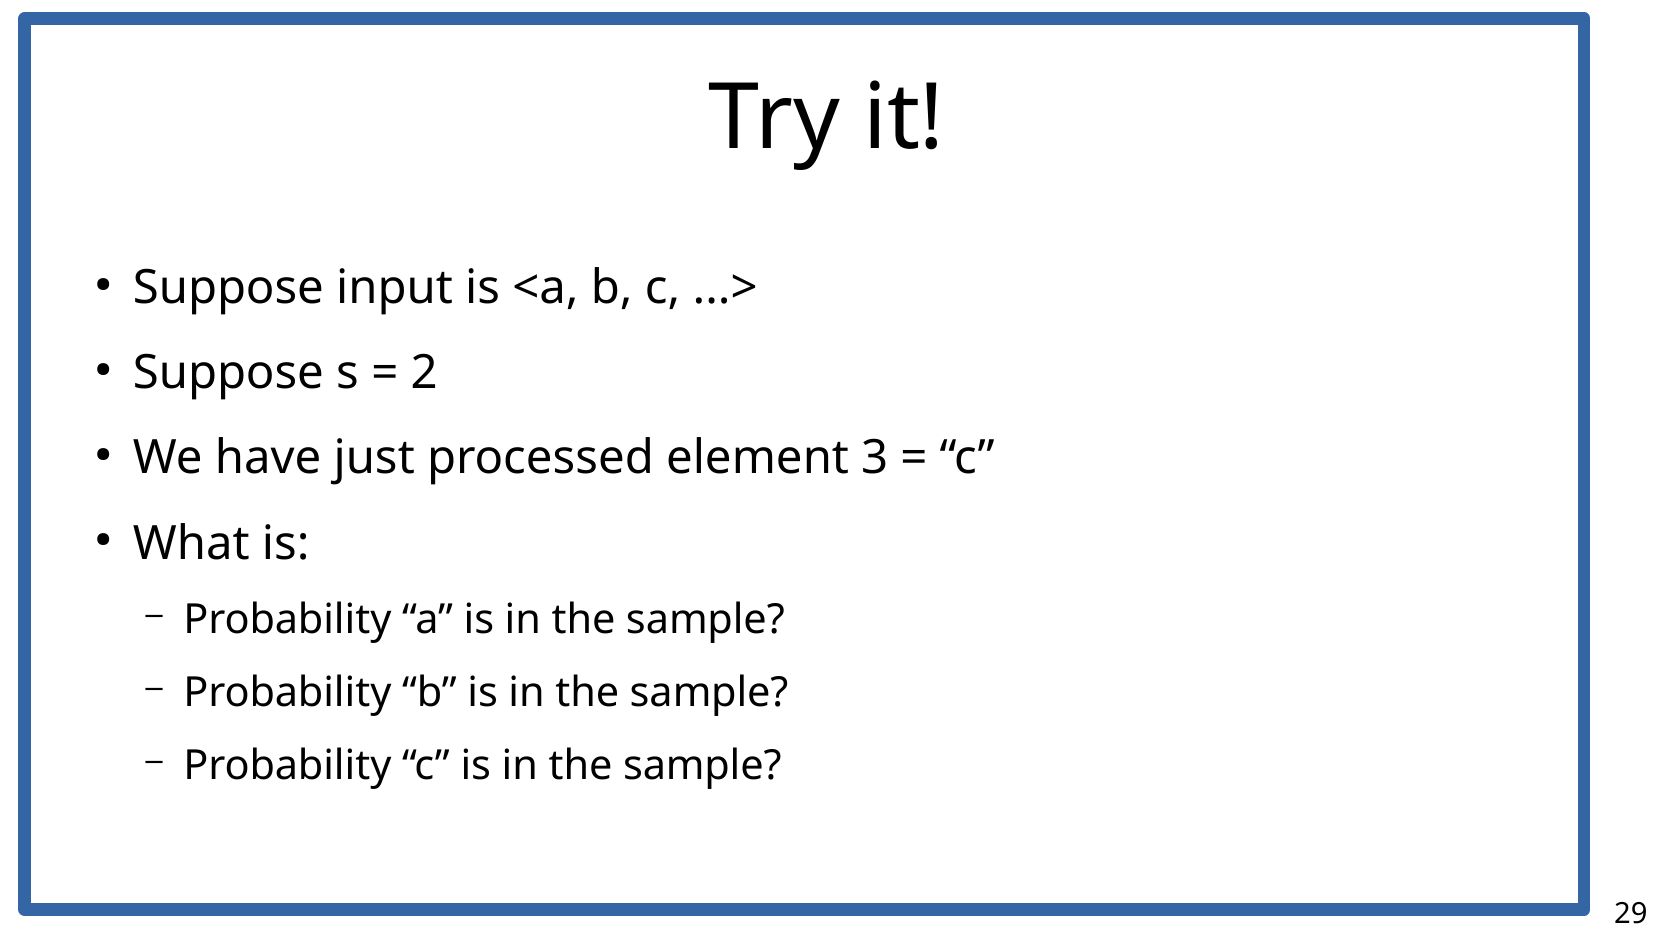

# Try it!
Suppose input is <a, b, c, ...>
Suppose s = 2
We have just processed element 3 = “c”
What is:
Probability “a” is in the sample?
Probability “b” is in the sample?
Probability “c” is in the sample?
29